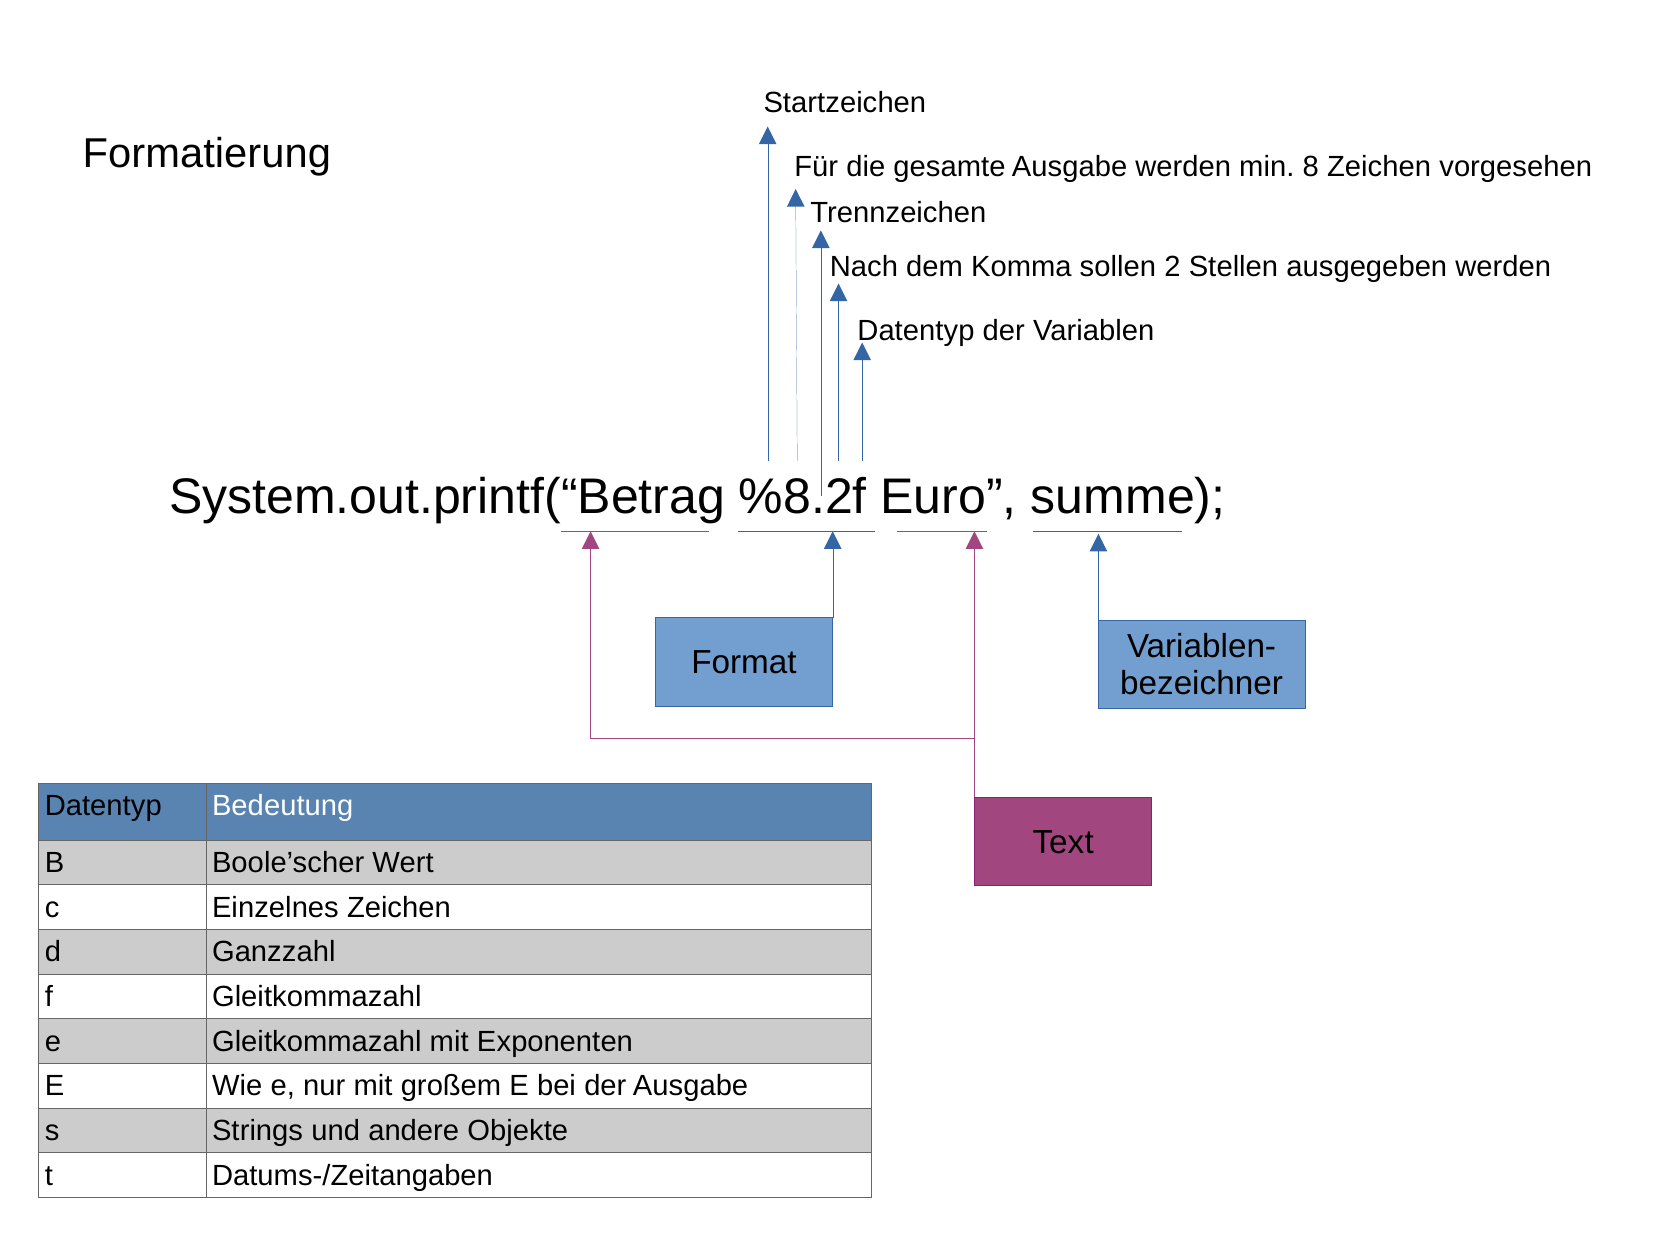

# Formatierung
Startzeichen
Für die gesamte Ausgabe werden min. 8 Zeichen vorgesehen
Trennzeichen
Nach dem Komma sollen 2 Stellen ausgegeben werden
Datentyp der Variablen
System.out.printf(“Betrag %8.2f Euro”, summe);
Format
Variablen-bezeichner
| Datentyp | Bedeutung |
| --- | --- |
| B | Boole’scher Wert |
| c | Einzelnes Zeichen |
| d | Ganzzahl |
| f | Gleitkommazahl |
| e | Gleitkommazahl mit Exponenten |
| E | Wie e, nur mit großem E bei der Ausgabe |
| s | Strings und andere Objekte |
| t | Datums-/Zeitangaben |
Text